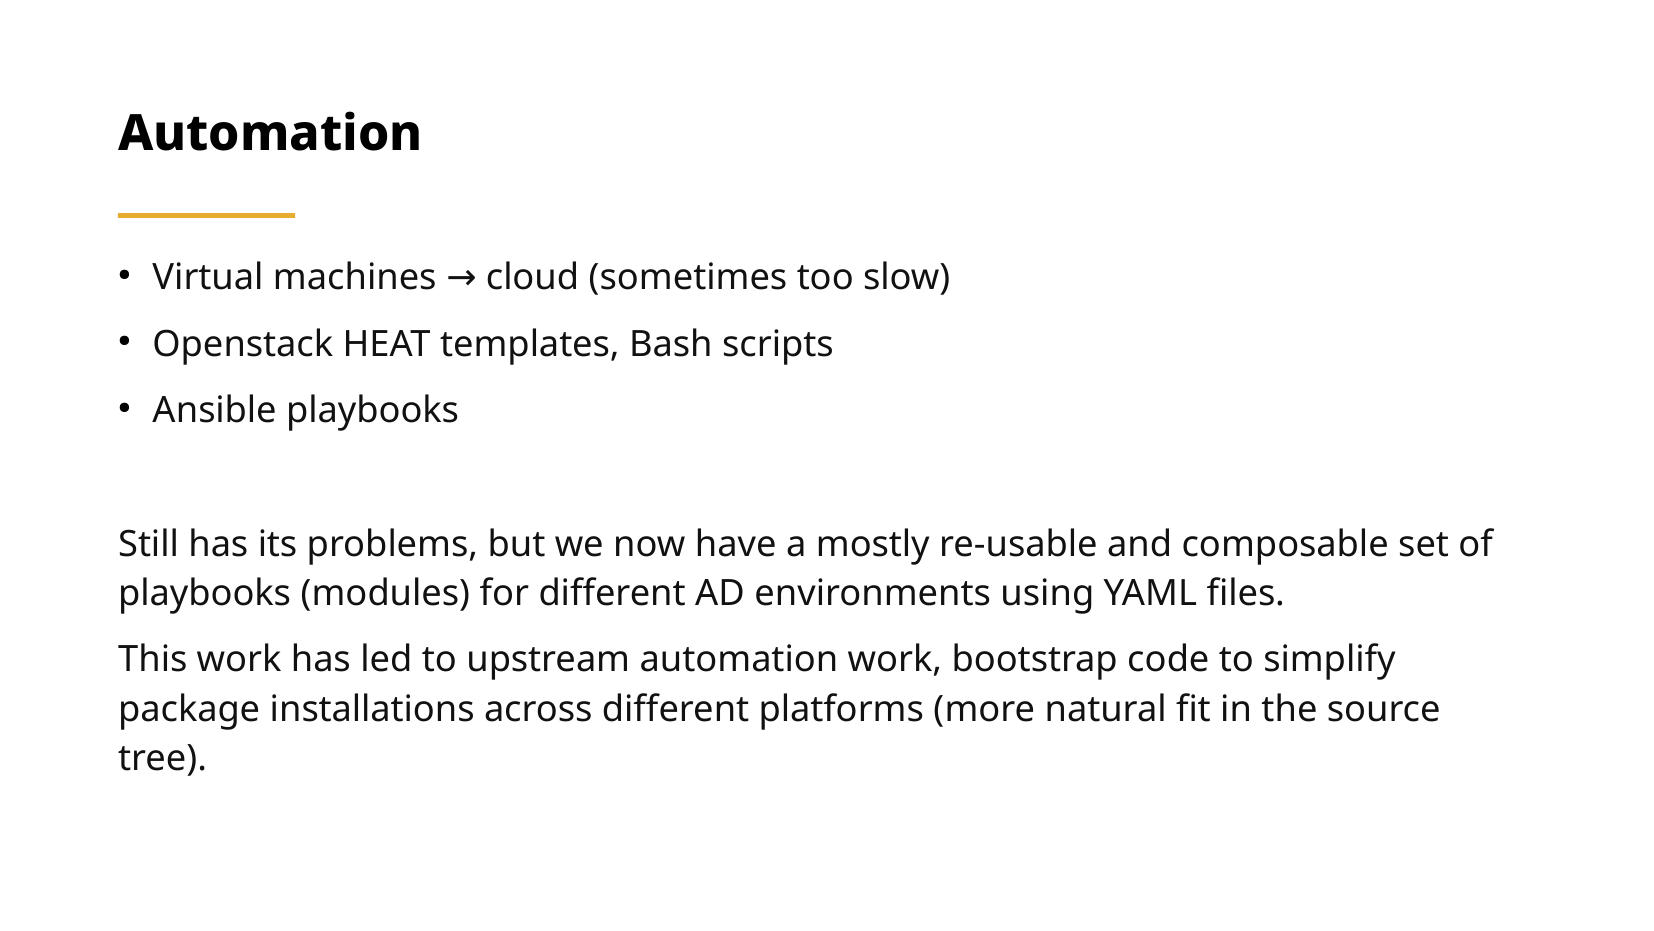

# Automation
Virtual machines → cloud (sometimes too slow)
Openstack HEAT templates, Bash scripts
Ansible playbooks
Still has its problems, but we now have a mostly re-usable and composable set of playbooks (modules) for different AD environments using YAML files.
This work has led to upstream automation work, bootstrap code to simplify package installations across different platforms (more natural fit in the source tree).